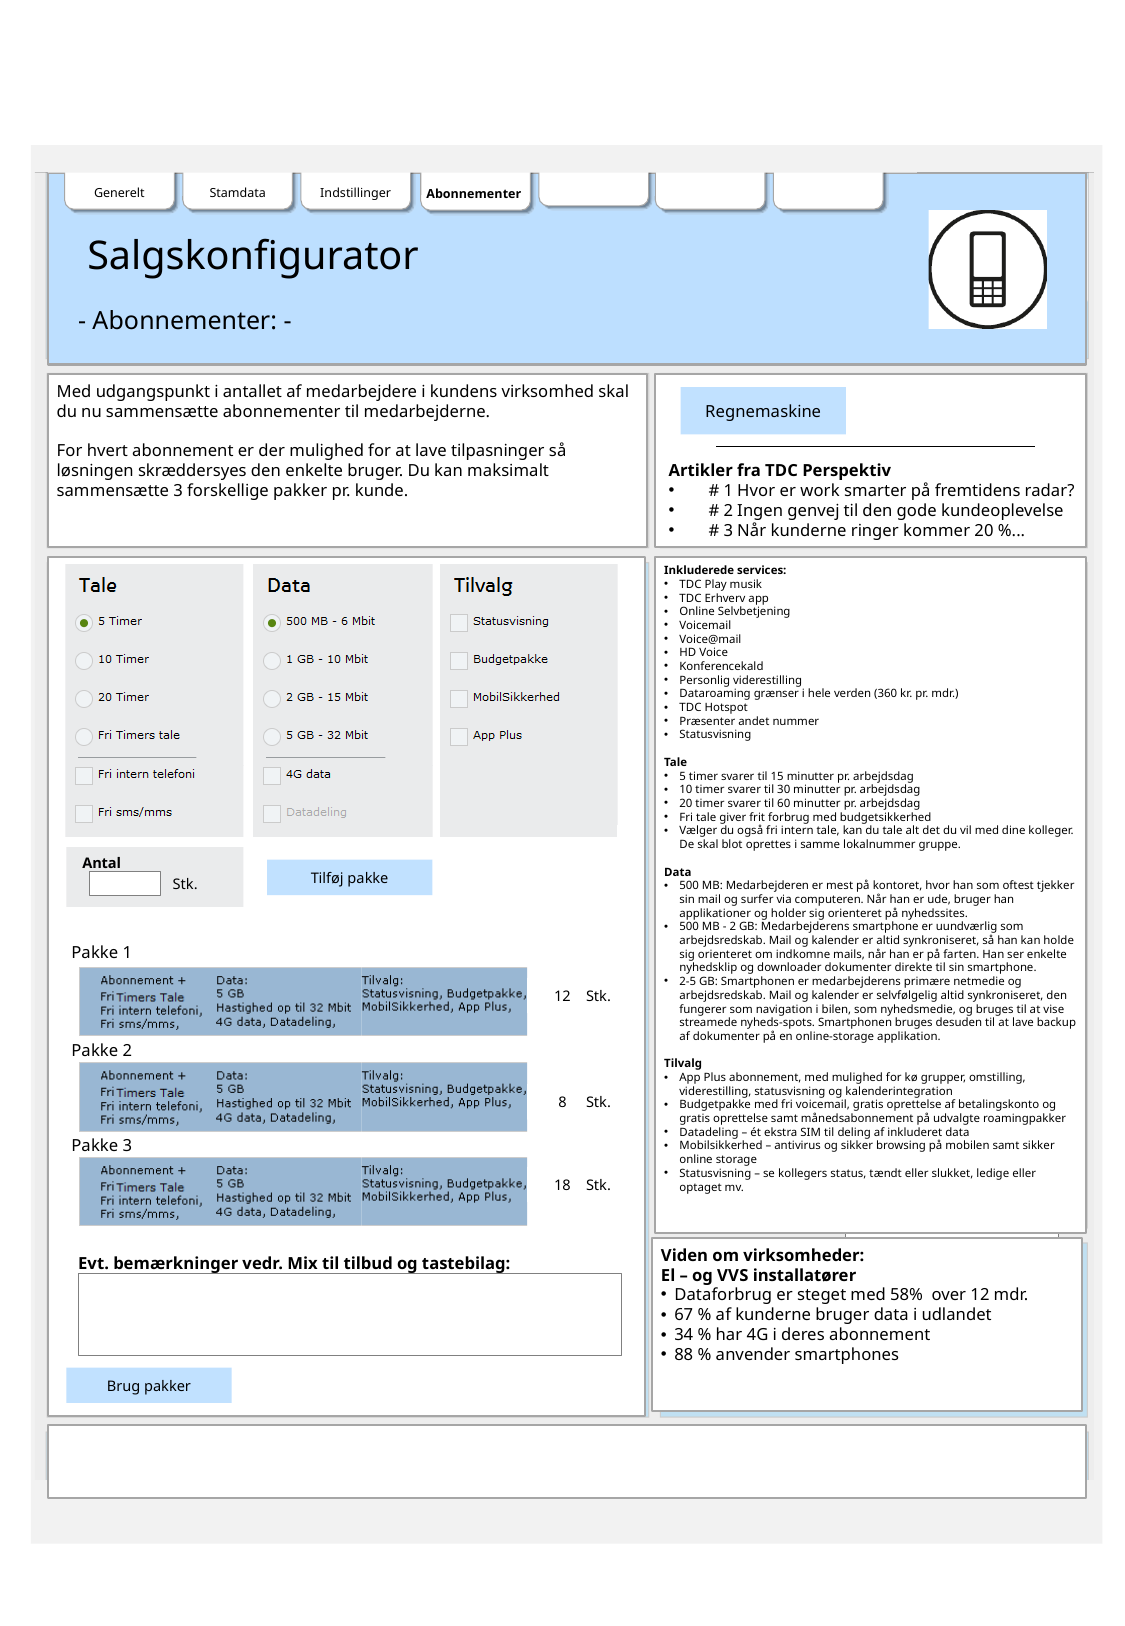

Generelt
Stamdata
Indstillinger
Abonnementer
Salgskonfigurator
- Abonnementer: -
Med udgangspunkt i antallet af medarbejdere i kundens virksomhed skal du nu sammensætte abonnementer til medarbejderne.
For hvert abonnement er der mulighed for at lave tilpasninger så løsningen skræddersyes den enkelte bruger. Du kan maksimalt sammensætte 3 forskellige pakker pr. kunde.
Regnemaskine
Artikler fra TDC Perspektiv
 # 1 Hvor er work smarter på fremtidens radar?
 # 2 Ingen genvej til den gode kundeoplevelse
 # 3 Når kunderne ringer kommer 20 %...
Mix 3 pakker til kunden. OBS: Det skal kun være muligt at sammensætte 3 pakker
Mest mulig genbrug fra TDC.dk
Kamtagnetilvalg til forskellige pakker ved hunter!  Pop up med produktregler
Inkluderede services:
TDC Play musik
TDC Erhverv app
Online Selvbetjening
Voicemail
Voice@mail
HD Voice
Konferencekald
Personlig viderestilling
Dataroaming grænser i hele verden (360 kr. pr. mdr.)
TDC Hotspot
Præsenter andet nummer
Statusvisning
Tale
5 timer svarer til 15 minutter pr. arbejdsdag
10 timer svarer til 30 minutter pr. arbejdsdag
20 timer svarer til 60 minutter pr. arbejdsdag
Fri tale giver frit forbrug med budgetsikkerhed
Vælger du også fri intern tale, kan du tale alt det du vil med dine kolleger. De skal blot oprettes i samme lokalnummer gruppe.
Data
500 MB: Medarbejderen er mest på kontoret, hvor han som oftest tjekker sin mail og surfer via computeren. Når han er ude, bruger han applikationer og holder sig orienteret på nyhedssites.
500 MB - 2 GB: Medarbejderens smartphone er uundværlig som arbejdsredskab. Mail og kalender er altid synkroniseret, så han kan holde sig orienteret om indkomne mails, når han er på farten. Han ser enkelte nyhedsklip og downloader dokumenter direkte til sin smartphone.
2-5 GB: Smartphonen er medarbejderens primære netmedie og arbejdsredskab. Mail og kalender er selvfølgelig altid synkroniseret, den fungerer som navigation i bilen, som nyhedsmedie, og bruges til at vise streamede nyheds-spots. Smartphonen bruges desuden til at lave backup af dokumenter på en online-storage applikation.
Tilvalg
App Plus abonnement, med mulighed for kø grupper, omstilling, viderestilling, statusvisning og kalenderintegration
Budgetpakke med fri voicemail, gratis oprettelse af betalingskonto og gratis oprettelse samt månedsabonnement på udvalgte roamingpakker
Datadeling – ét ekstra SIM til deling af inkluderet data
Mobilsikkerhed – antivirus og sikker browsing på mobilen samt sikker online storage
Statusvisning – se kollegers status, tændt eller slukket, ledige eller optaget mv.
187 kr.
Antal
Stk.
Tilføj pakke
Pakke 1
12
Stk.
Pakke 2
De 3 sammensætte pakker til kunden. (Vises efter de stykkes sammen 1 for 1)
8
Stk.
Pakke 3
18
Stk.
Kampagnepakker vælges her i dropdown
Viden om virksomheder:
El – og VVS installatører
Dataforbrug er steget med 58% over 12 mdr.
67 % af kunderne bruger data i udlandet
34 % har 4G i deres abonnement
88 % anvender smartphones
Evt. bemærkninger vedr. Mix til tilbud og tastebilag:
Sjov i konfigurator
Brug pakker
Tilføj titel i sidehoved / sidefod